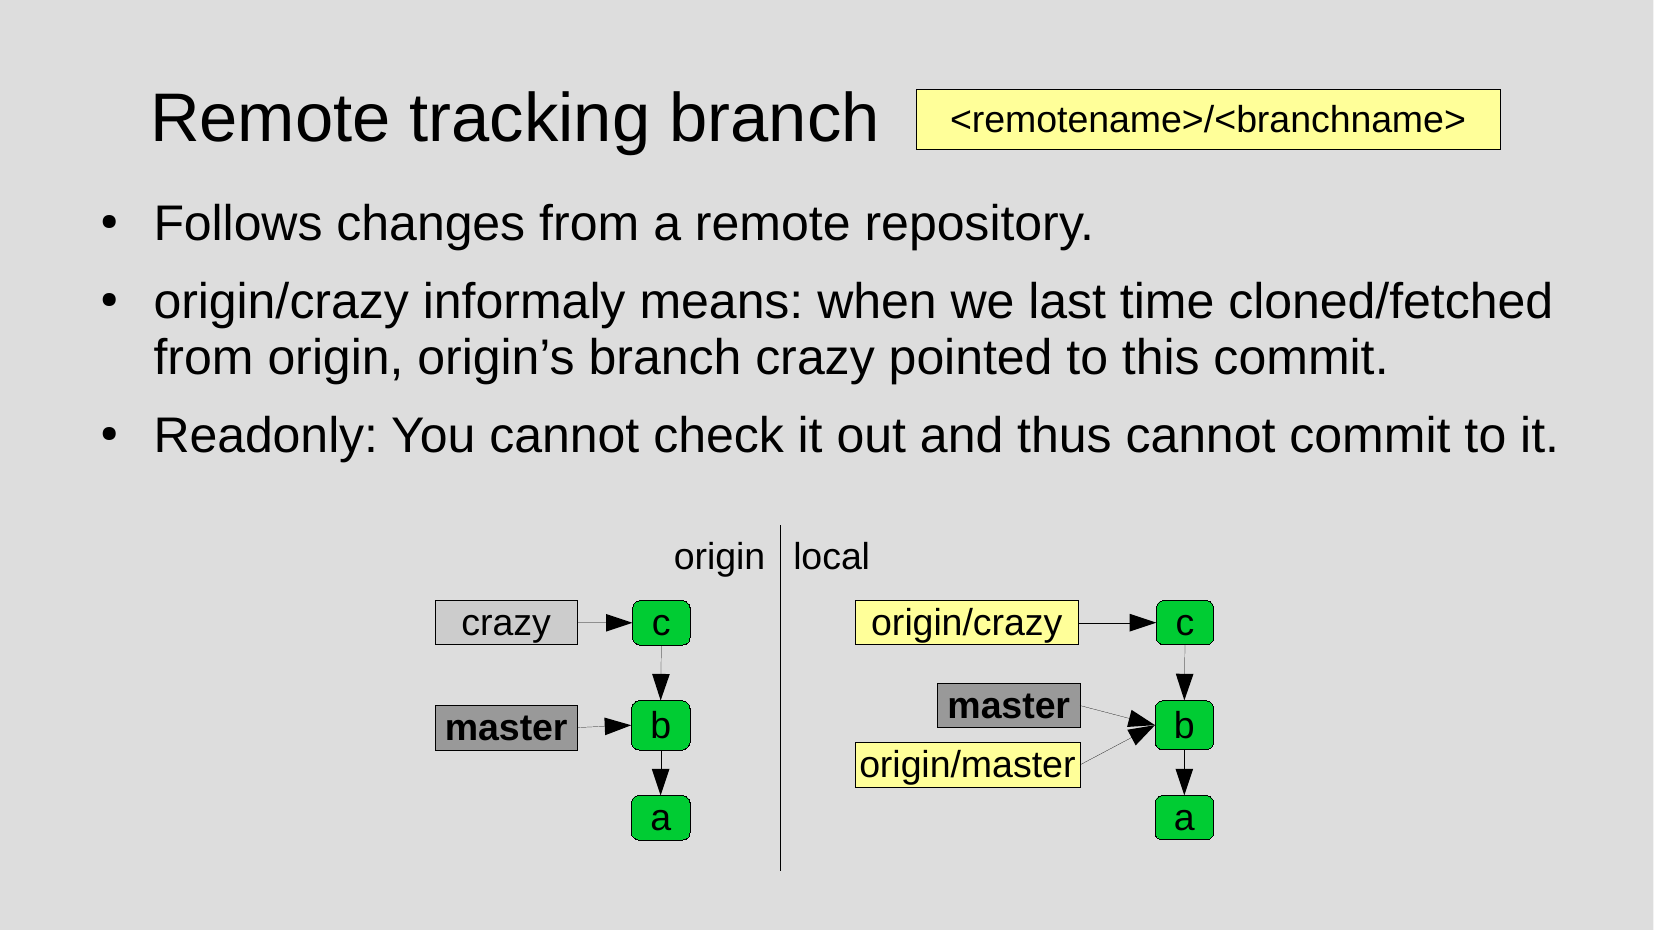

Remote tracking branch
<remotename>/<branchname>
# Follows changes from a remote repository.
origin/crazy informaly means: when we last time cloned/fetched from origin, origin’s branch crazy pointed to this commit.
Readonly: You cannot check it out and thus cannot commit to it.
origin
local
crazy
origin/crazy
c
c
master
b
b
master
origin/master
a
a